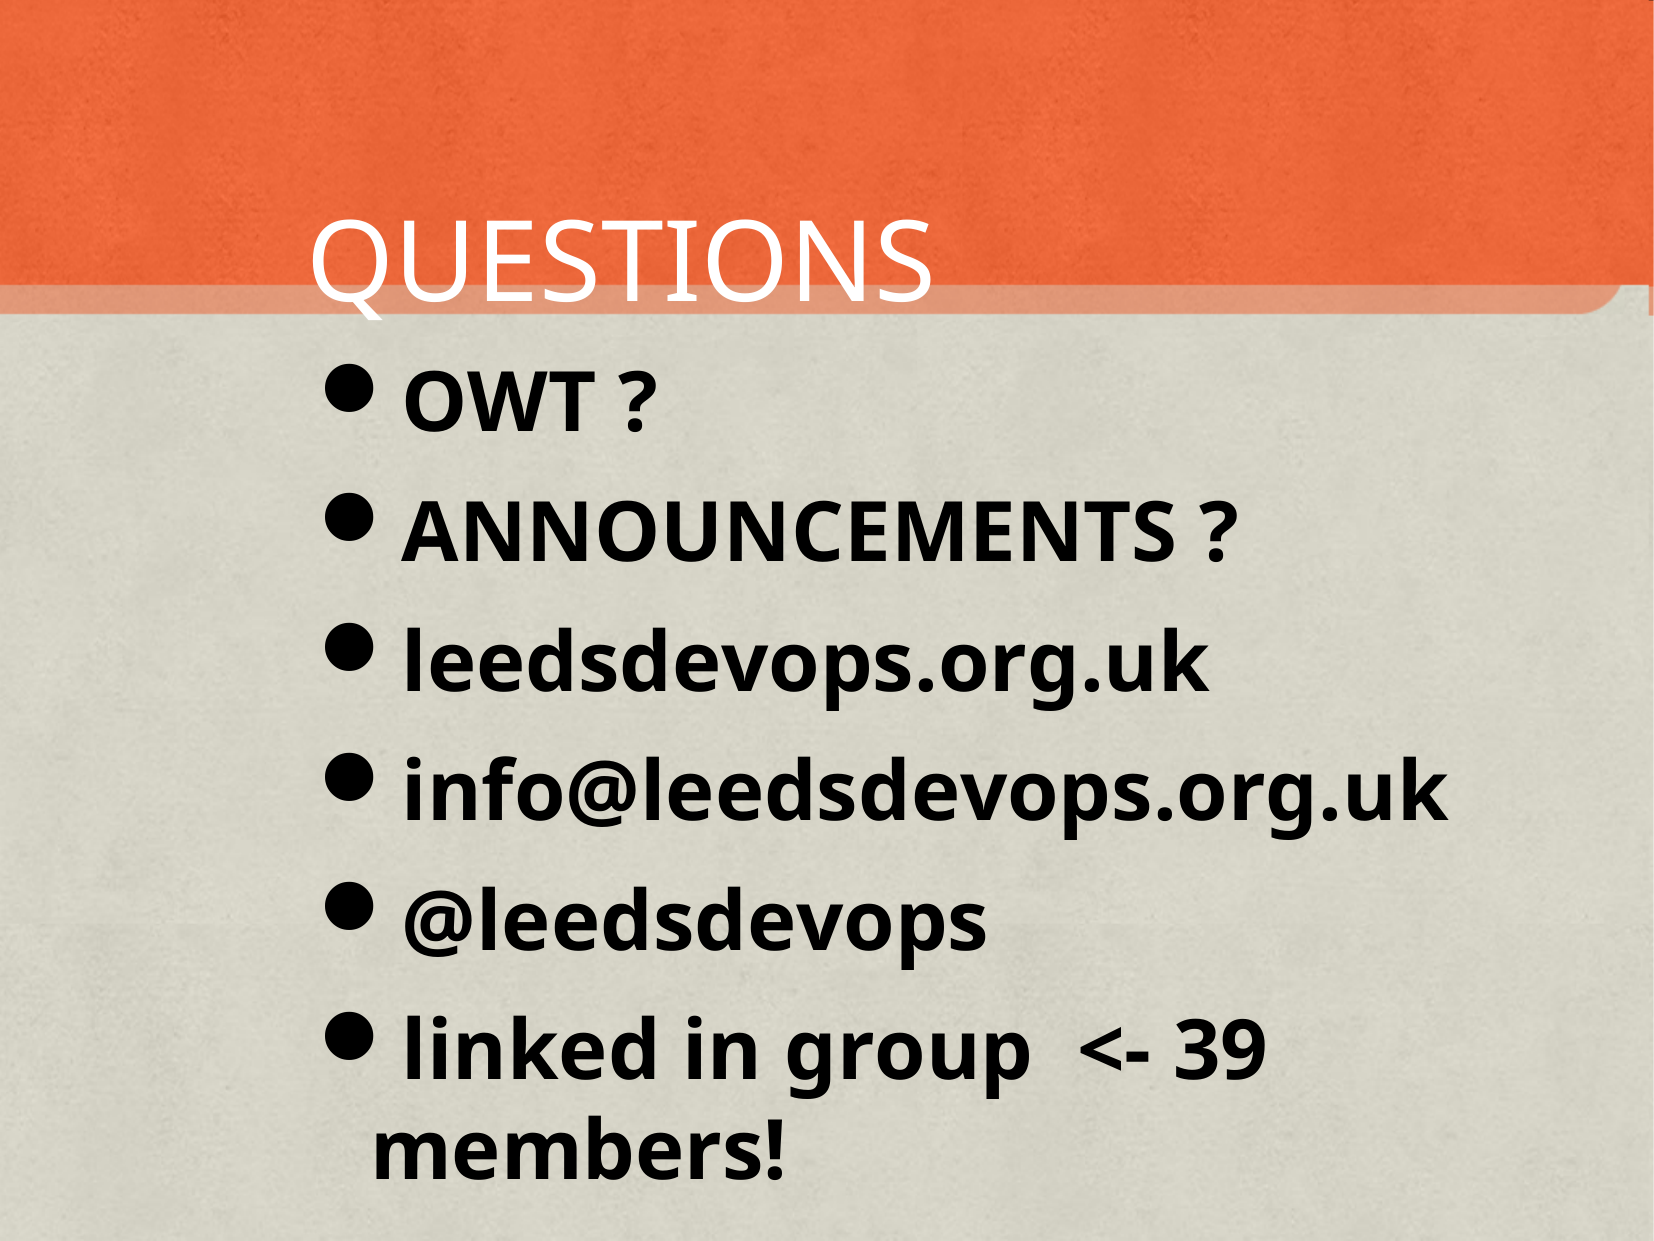

QUESTIONS
OWT ?
ANNOUNCEMENTS ?
leedsdevops.org.uk
info@leedsdevops.org.uk
@leedsdevops
linked in group <- 39 members!